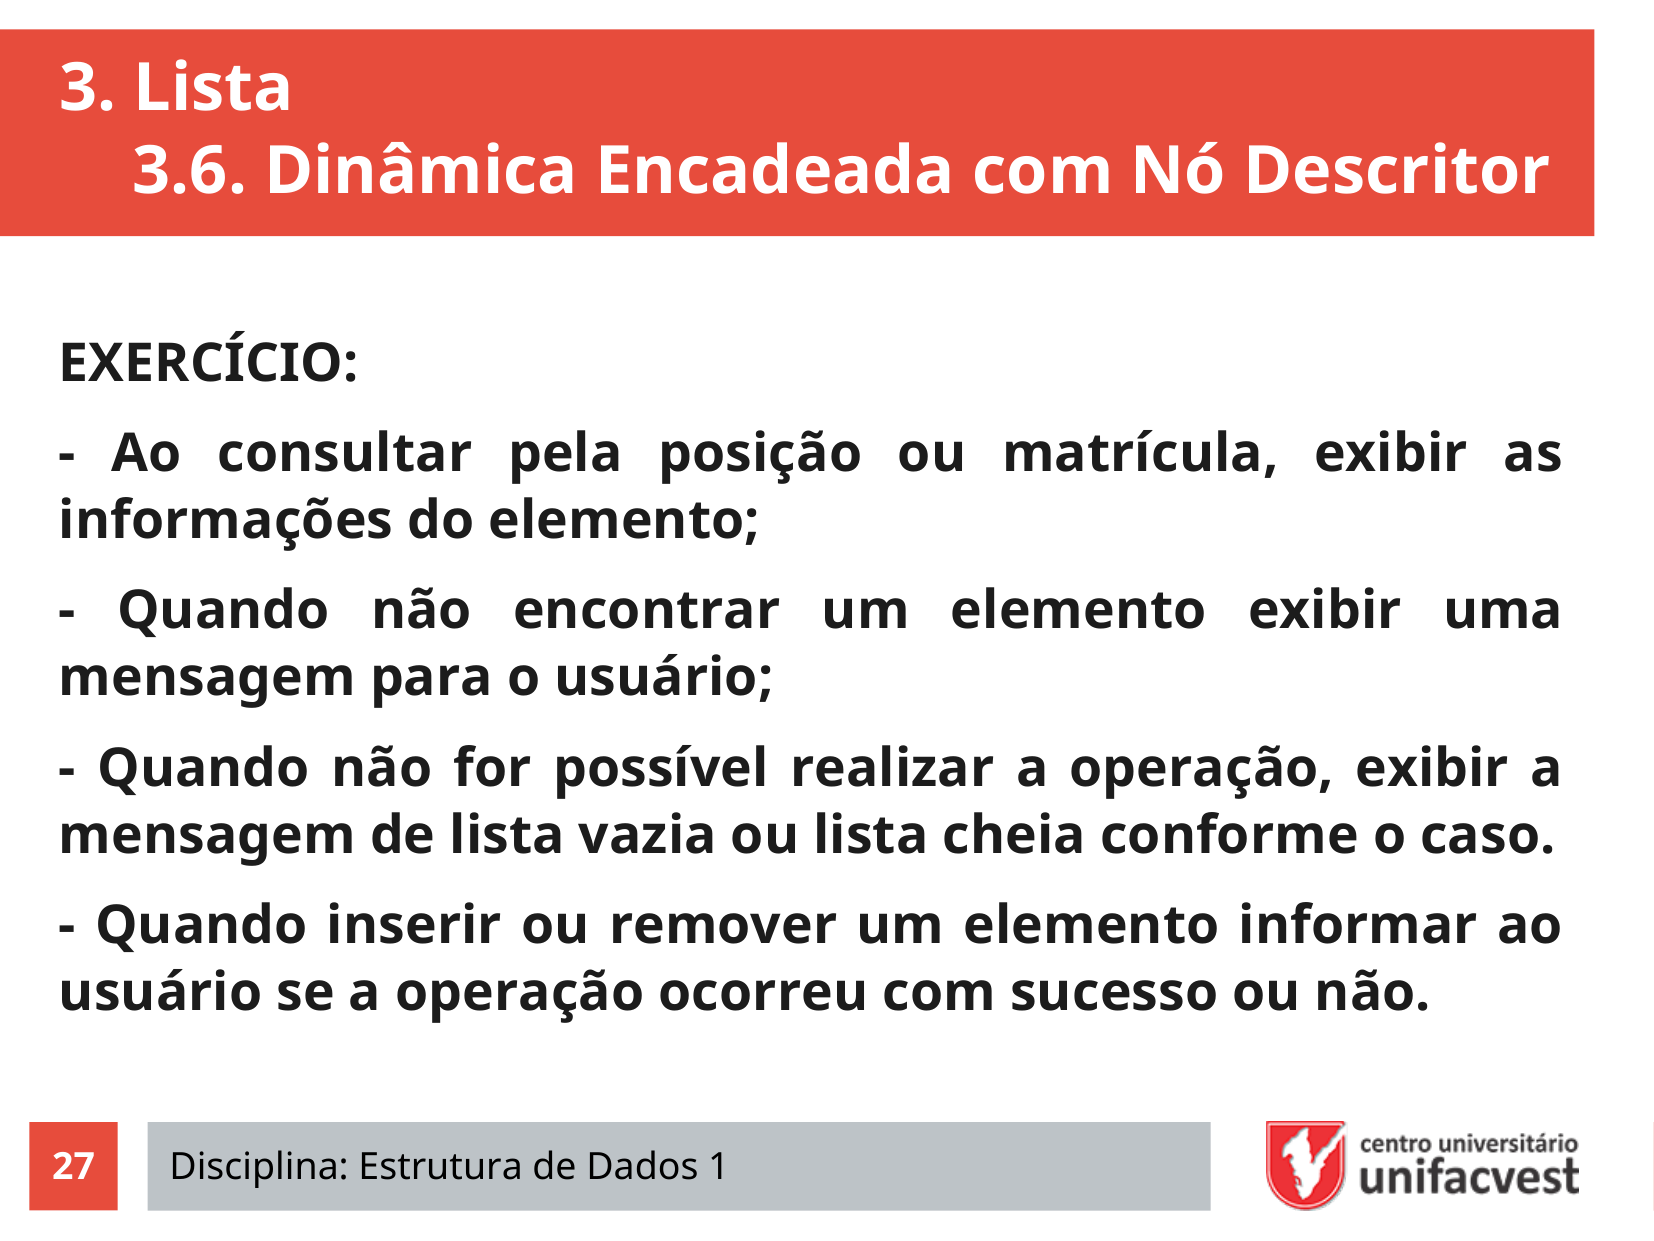

# 3. Lista 3.6. Dinâmica Encadeada com Nó Descritor
EXERCÍCIO:
- Ao consultar pela posição ou matrícula, exibir as informações do elemento;
- Quando não encontrar um elemento exibir uma mensagem para o usuário;
- Quando não for possível realizar a operação, exibir a mensagem de lista vazia ou lista cheia conforme o caso.
- Quando inserir ou remover um elemento informar ao usuário se a operação ocorreu com sucesso ou não.
27
Disciplina: Estrutura de Dados 1